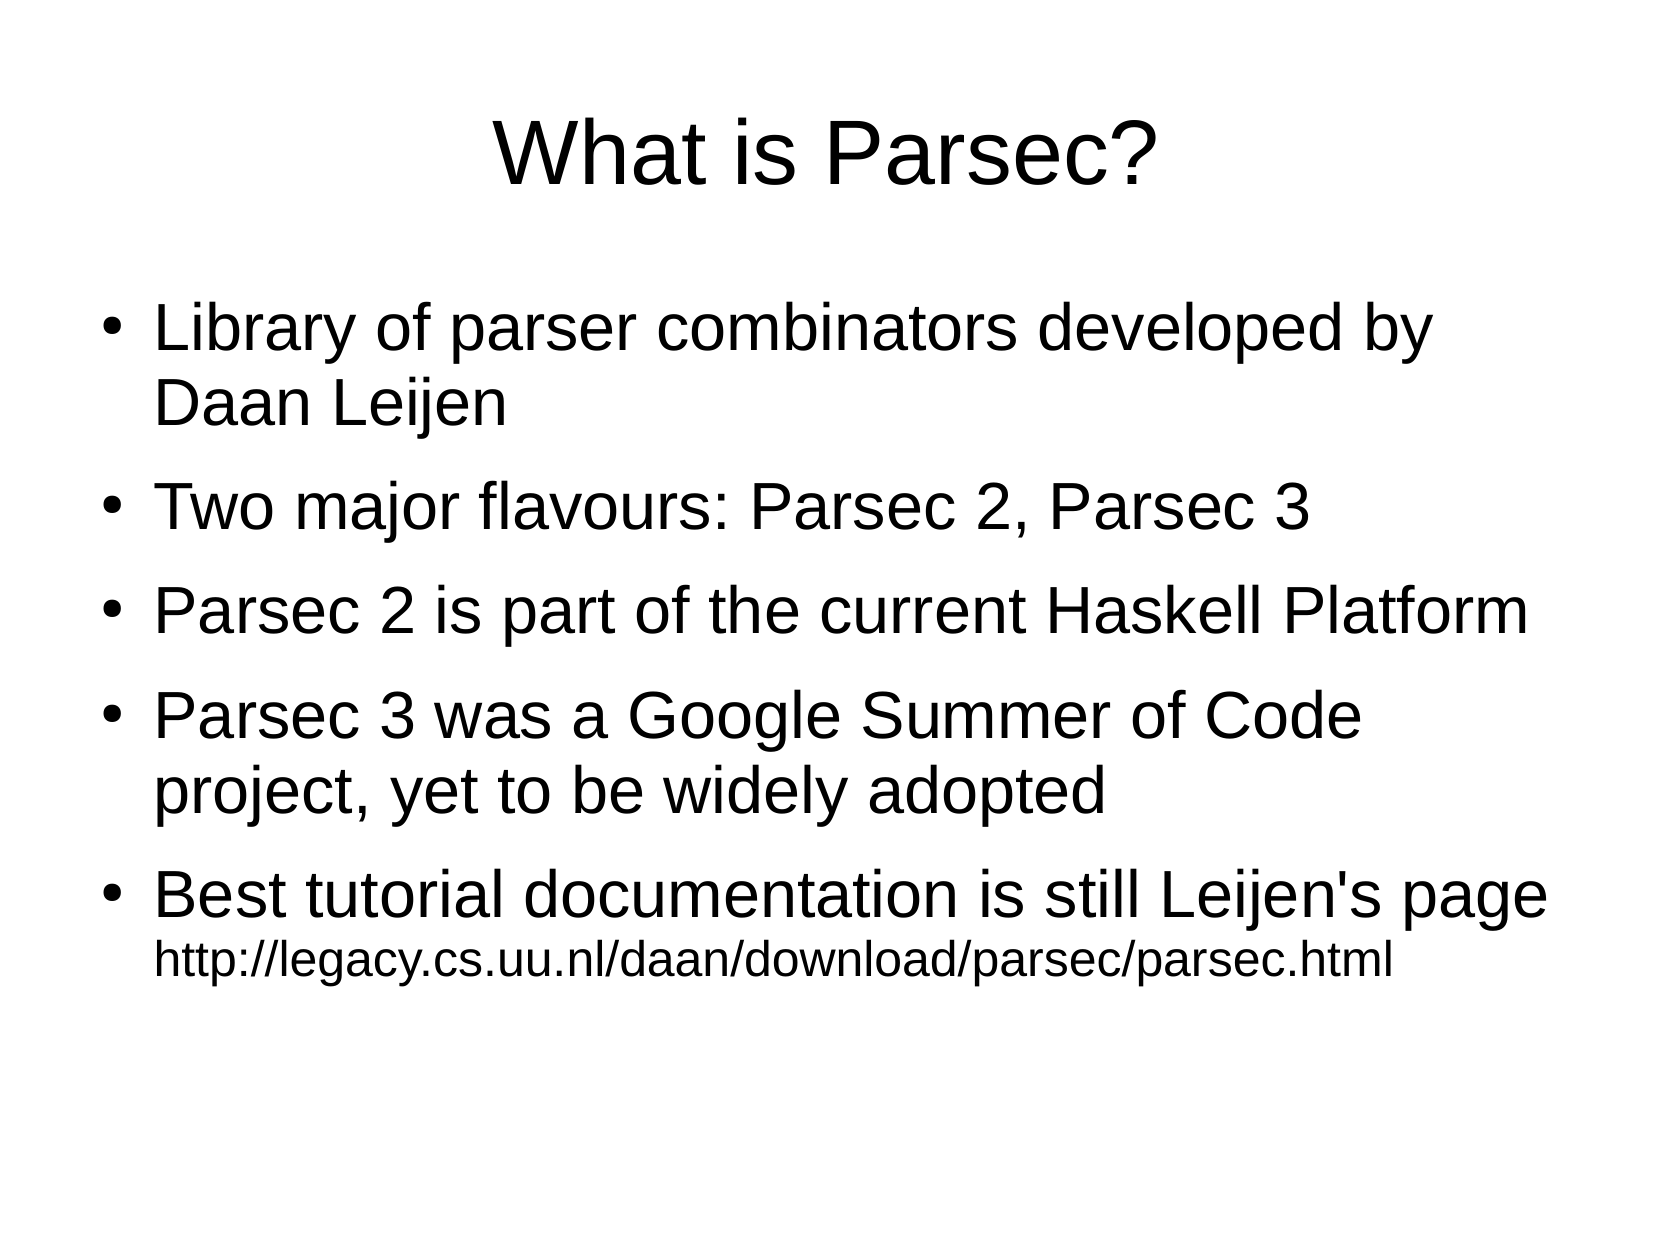

# What is Parsec?
Library of parser combinators developed by Daan Leijen
Two major flavours: Parsec 2, Parsec 3
Parsec 2 is part of the current Haskell Platform
Parsec 3 was a Google Summer of Code project, yet to be widely adopted
Best tutorial documentation is still Leijen's page http://legacy.cs.uu.nl/daan/download/parsec/parsec.html